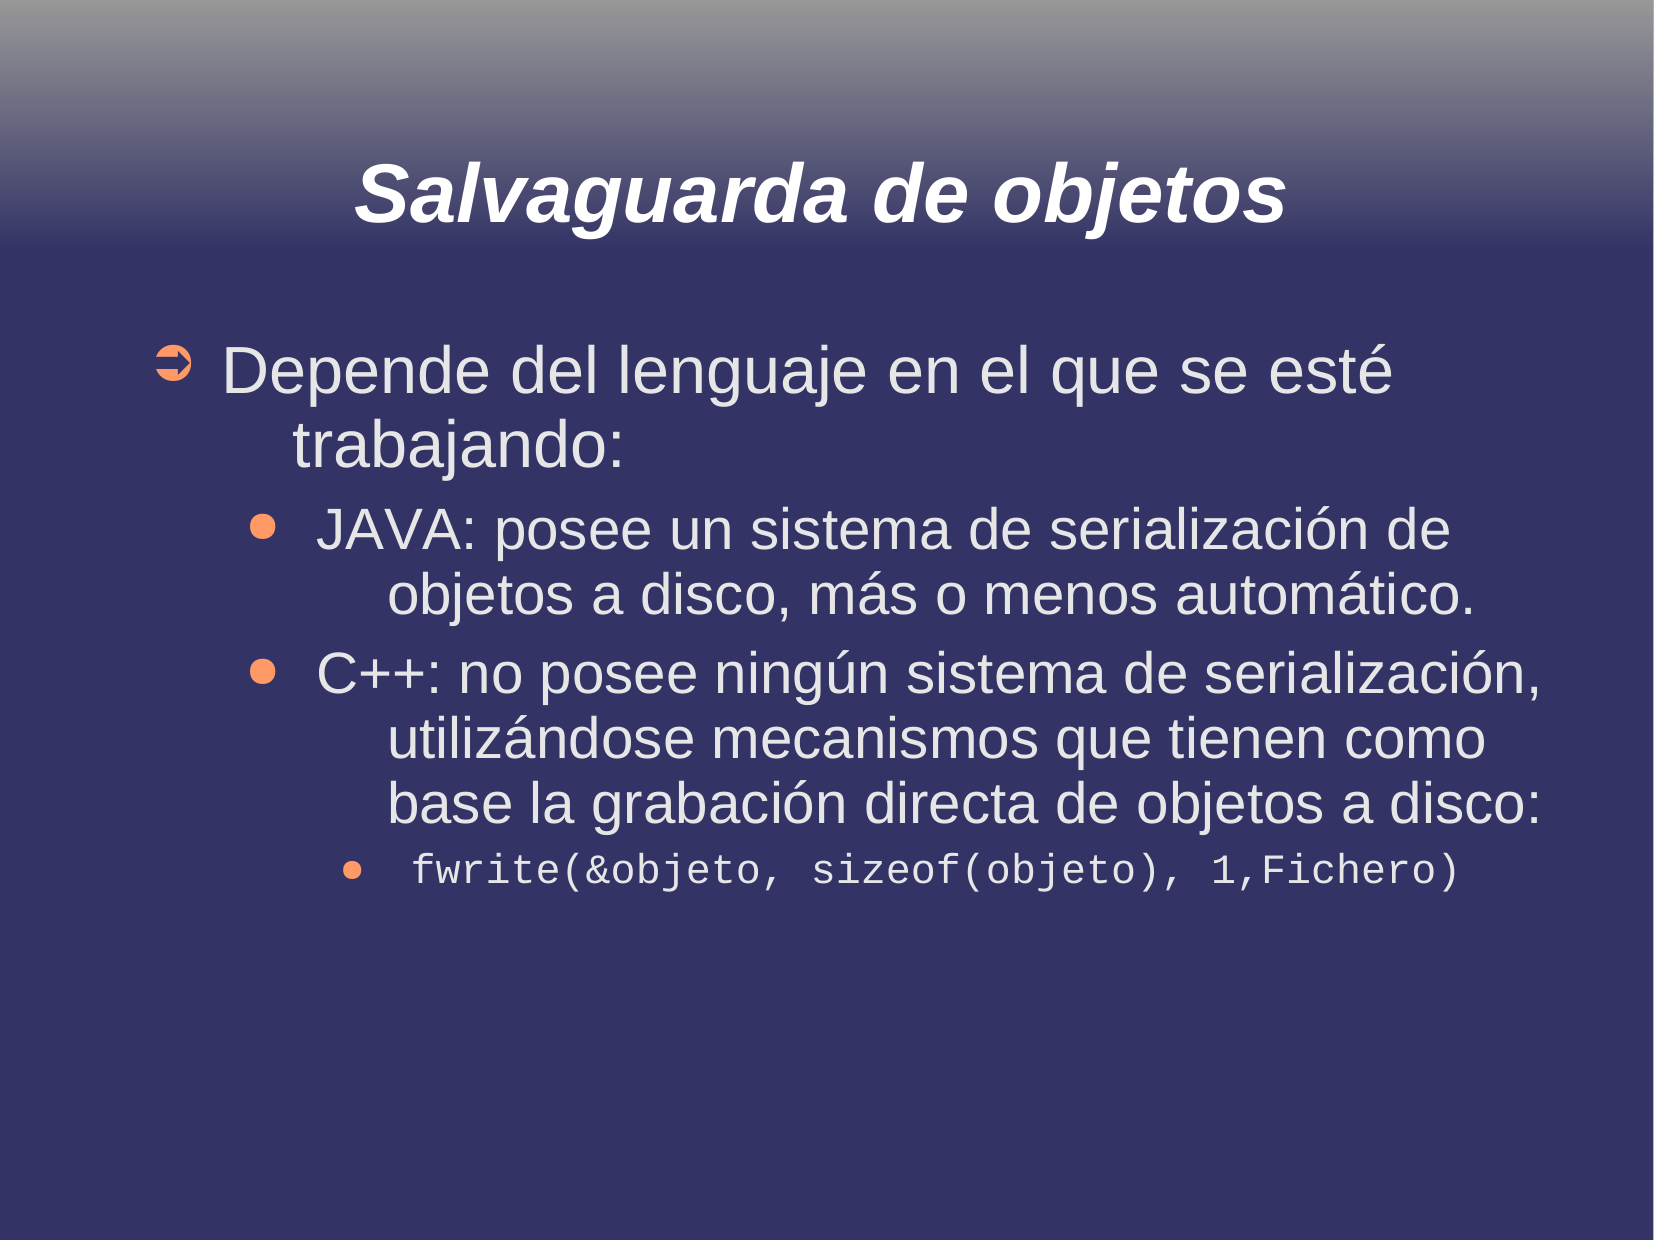

# Salvaguarda de objetos
Depende del lenguaje en el que se esté trabajando:
JAVA: posee un sistema de serialización de objetos a disco, más o menos automático.
C++: no posee ningún sistema de serialización, utilizándose mecanismos que tienen como base la grabación directa de objetos a disco:
fwrite(&objeto, sizeof(objeto), 1,Fichero)